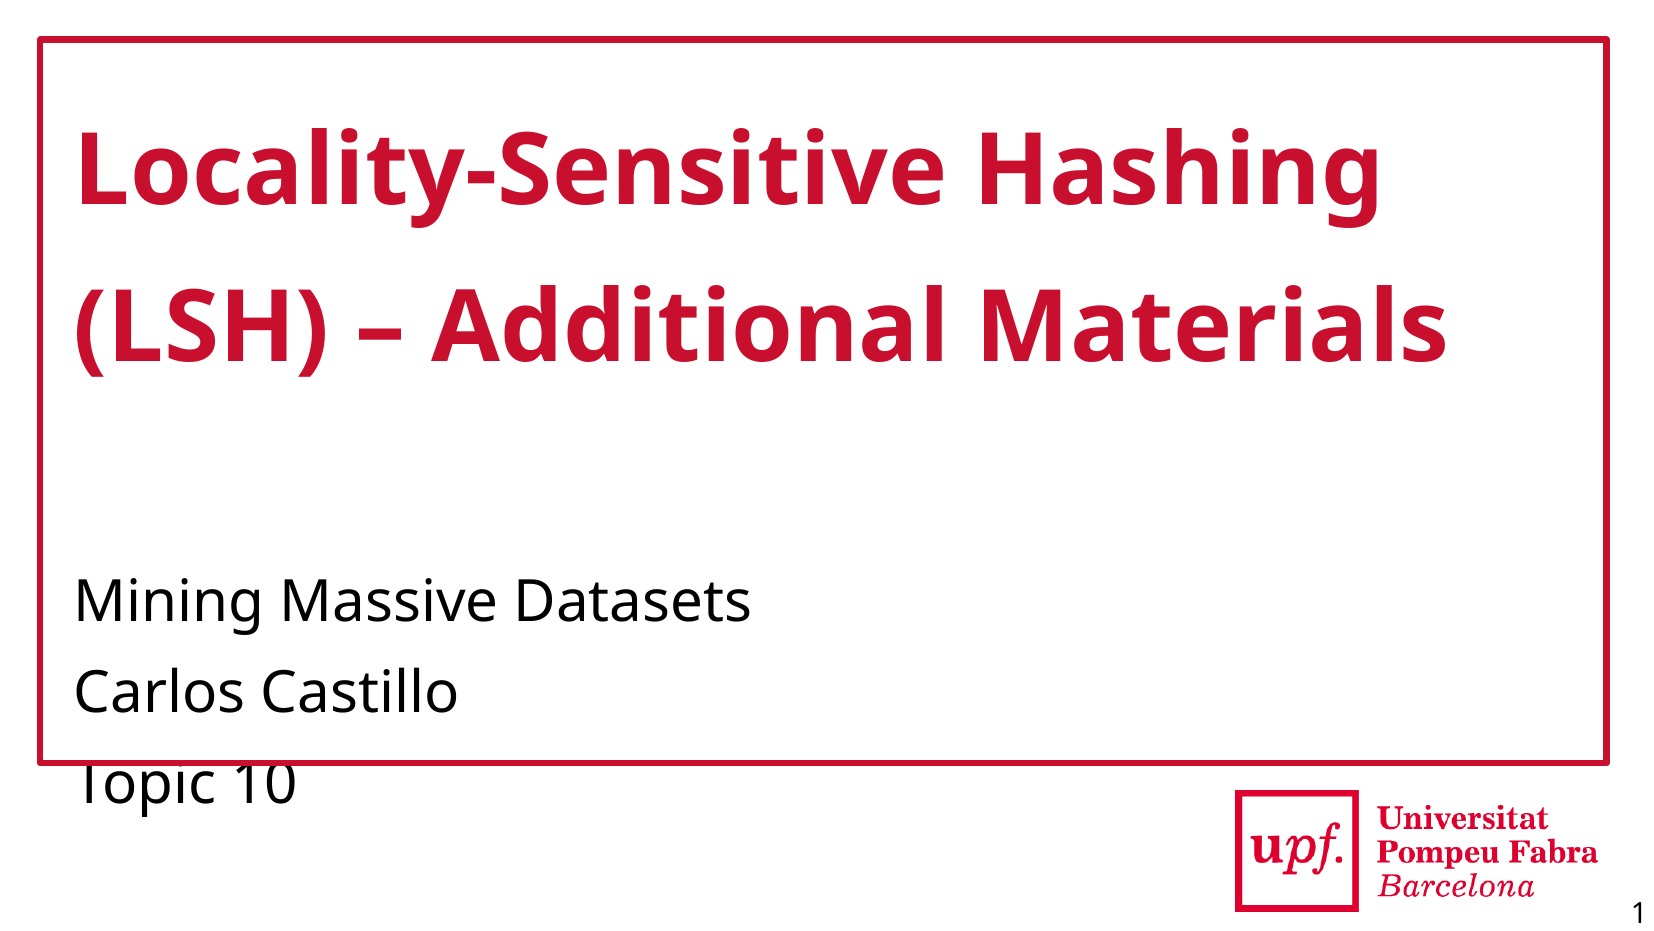

Locality-Sensitive Hashing
(LSH) – Additional Materials
Mining Massive Datasets
Carlos Castillo
Topic 10
1